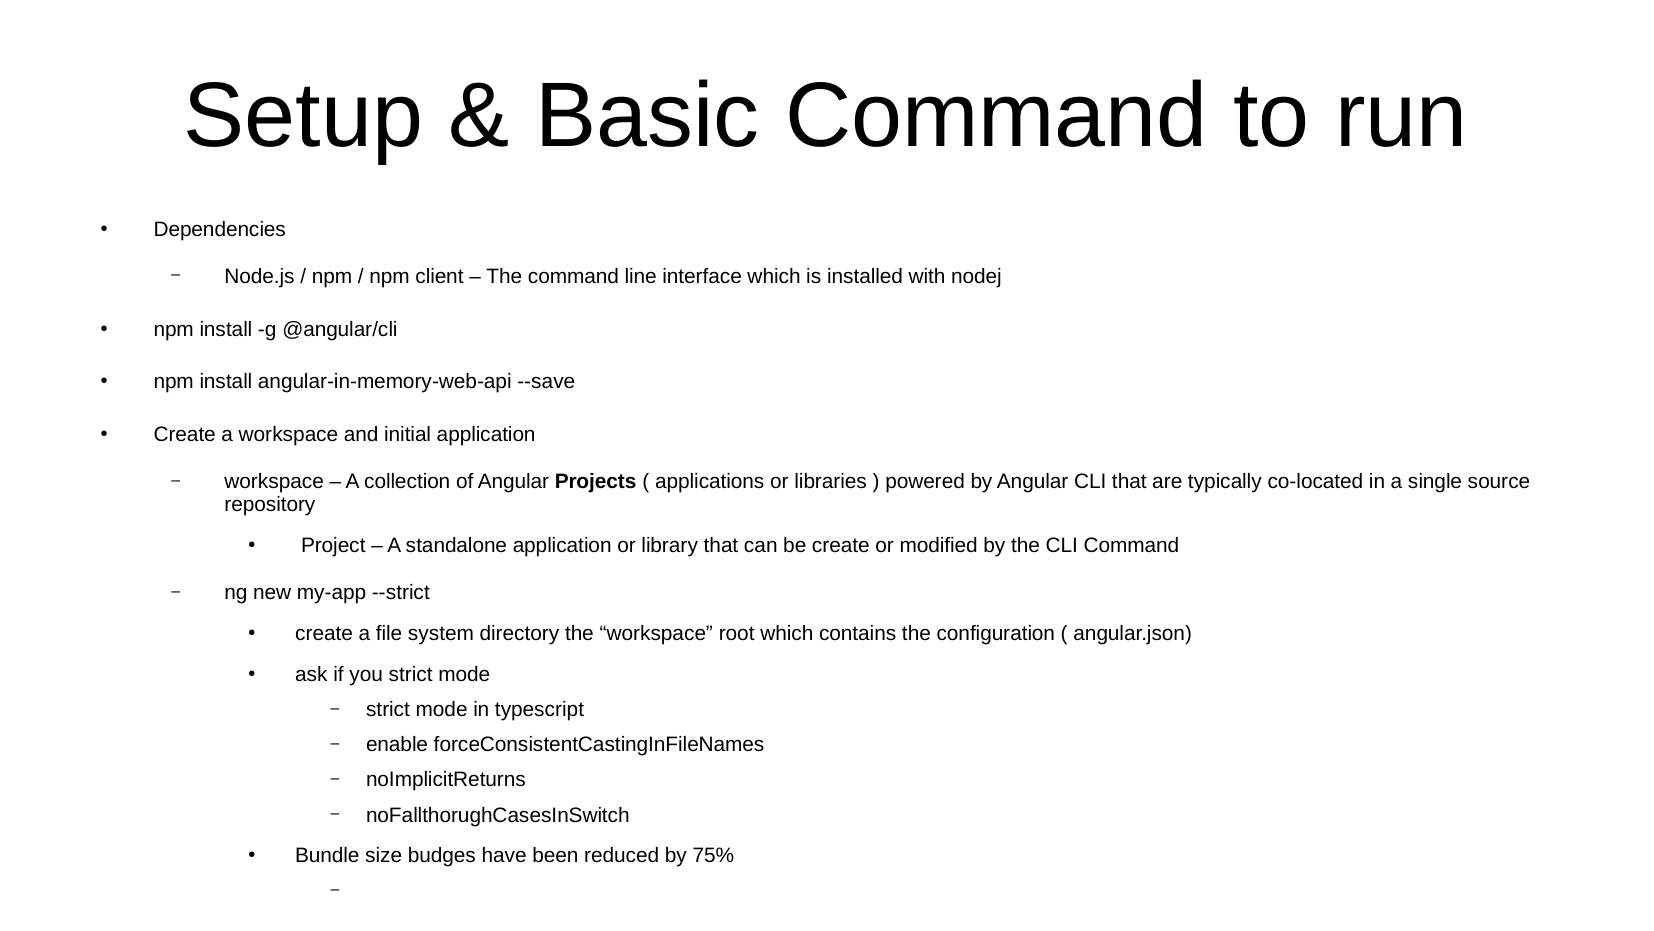

# Setup & Basic Command to run
Dependencies
Node.js / npm / npm client – The command line interface which is installed with nodej
npm install -g @angular/cli
npm install angular-in-memory-web-api --save
Create a workspace and initial application
workspace – A collection of Angular Projects ( applications or libraries ) powered by Angular CLI that are typically co-located in a single source repository
 Project – A standalone application or library that can be create or modified by the CLI Command
ng new my-app --strict
create a file system directory the “workspace” root which contains the configuration ( angular.json)
ask if you strict mode
strict mode in typescript
enable forceConsistentCastingInFileNames
noImplicitReturns
noFallthorughCasesInSwitch
Bundle size budges have been reduced by 75%